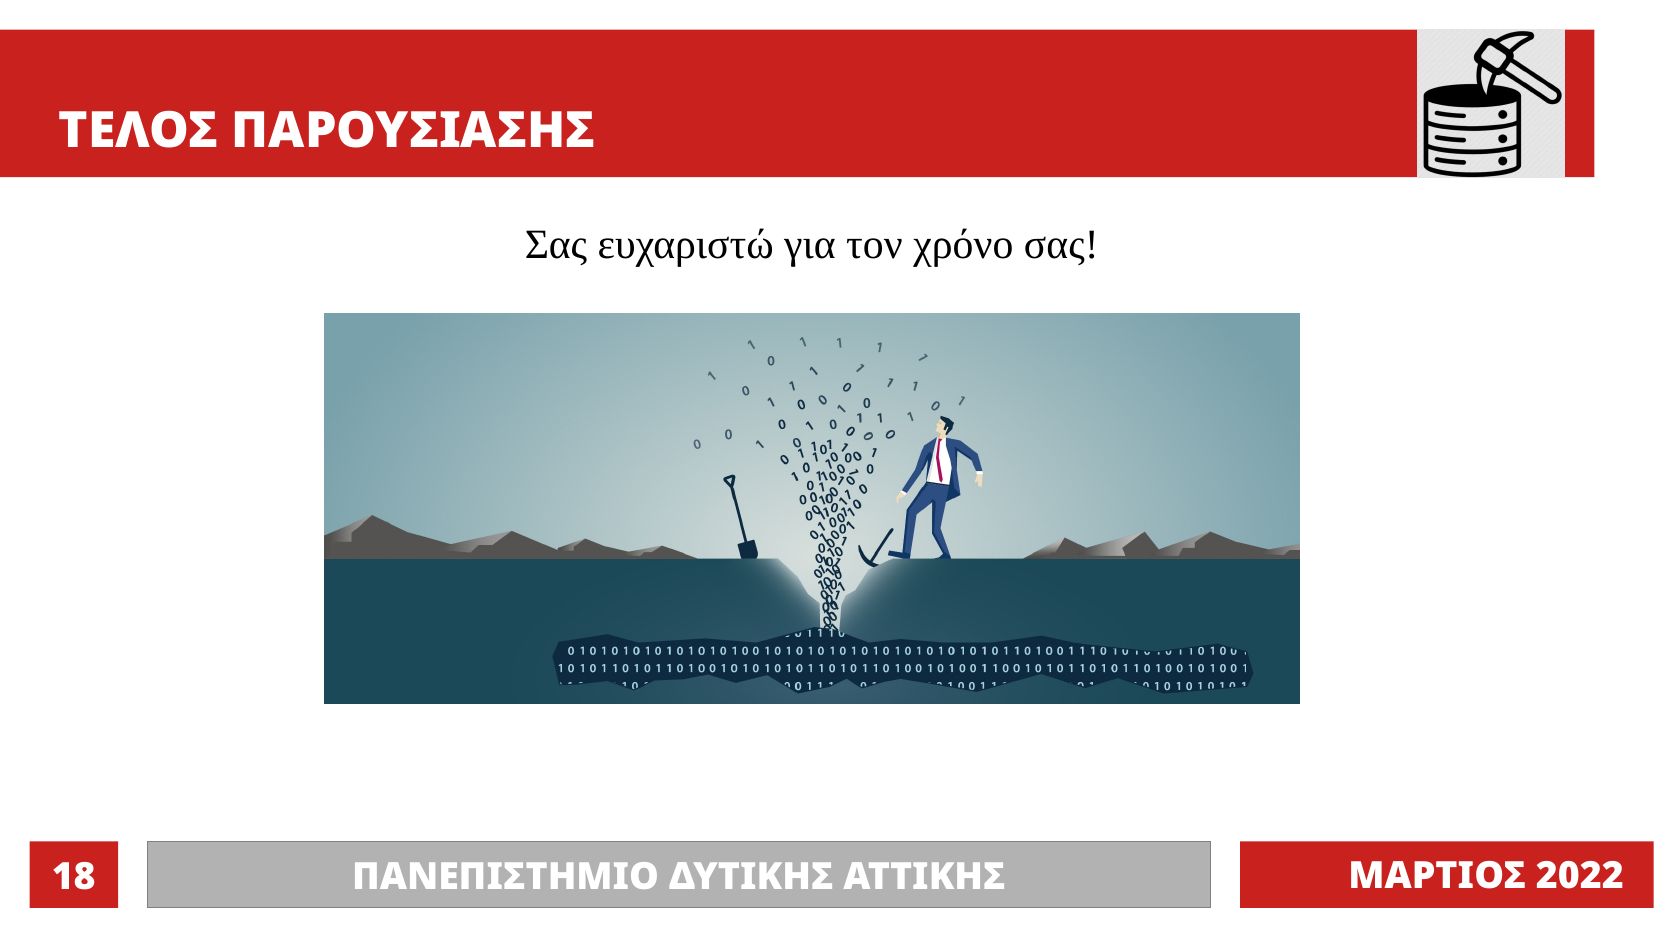

# ΤΕΛΟΣ ΠΑΡΟΥΣΙΑΣΗΣ
Σας ευχαριστώ για τον χρόνο σας!
18
ΠΑΝΕΠΙΣΤΗΜΙΟ ΔΥΤΙΚΗΣ ΑΤΤΙΚΗΣ
ΜΑΡΤΙΟΣ 2022